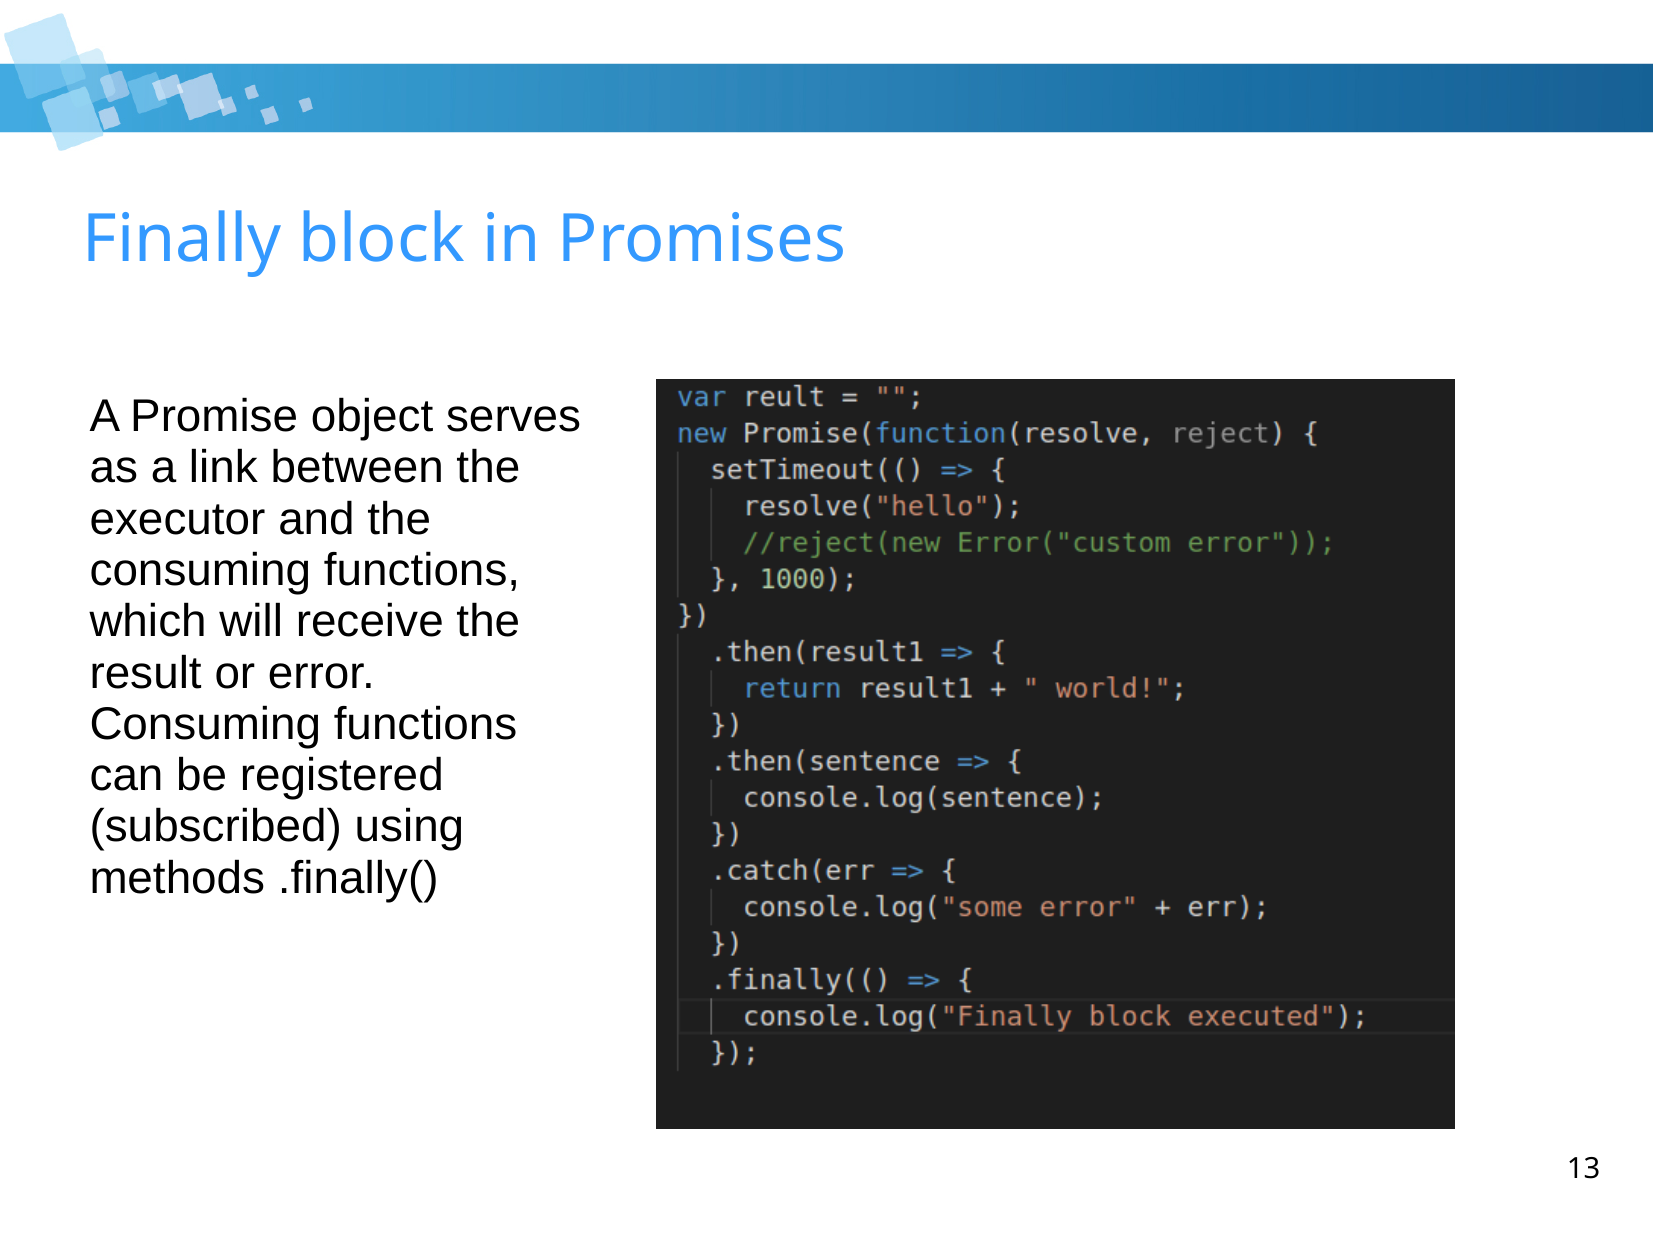

# Finally block in Promises
A Promise object serves as a link between the executor and the consuming functions, which will receive the result or error. Consuming functions can be registered (subscribed) using methods .finally()
13